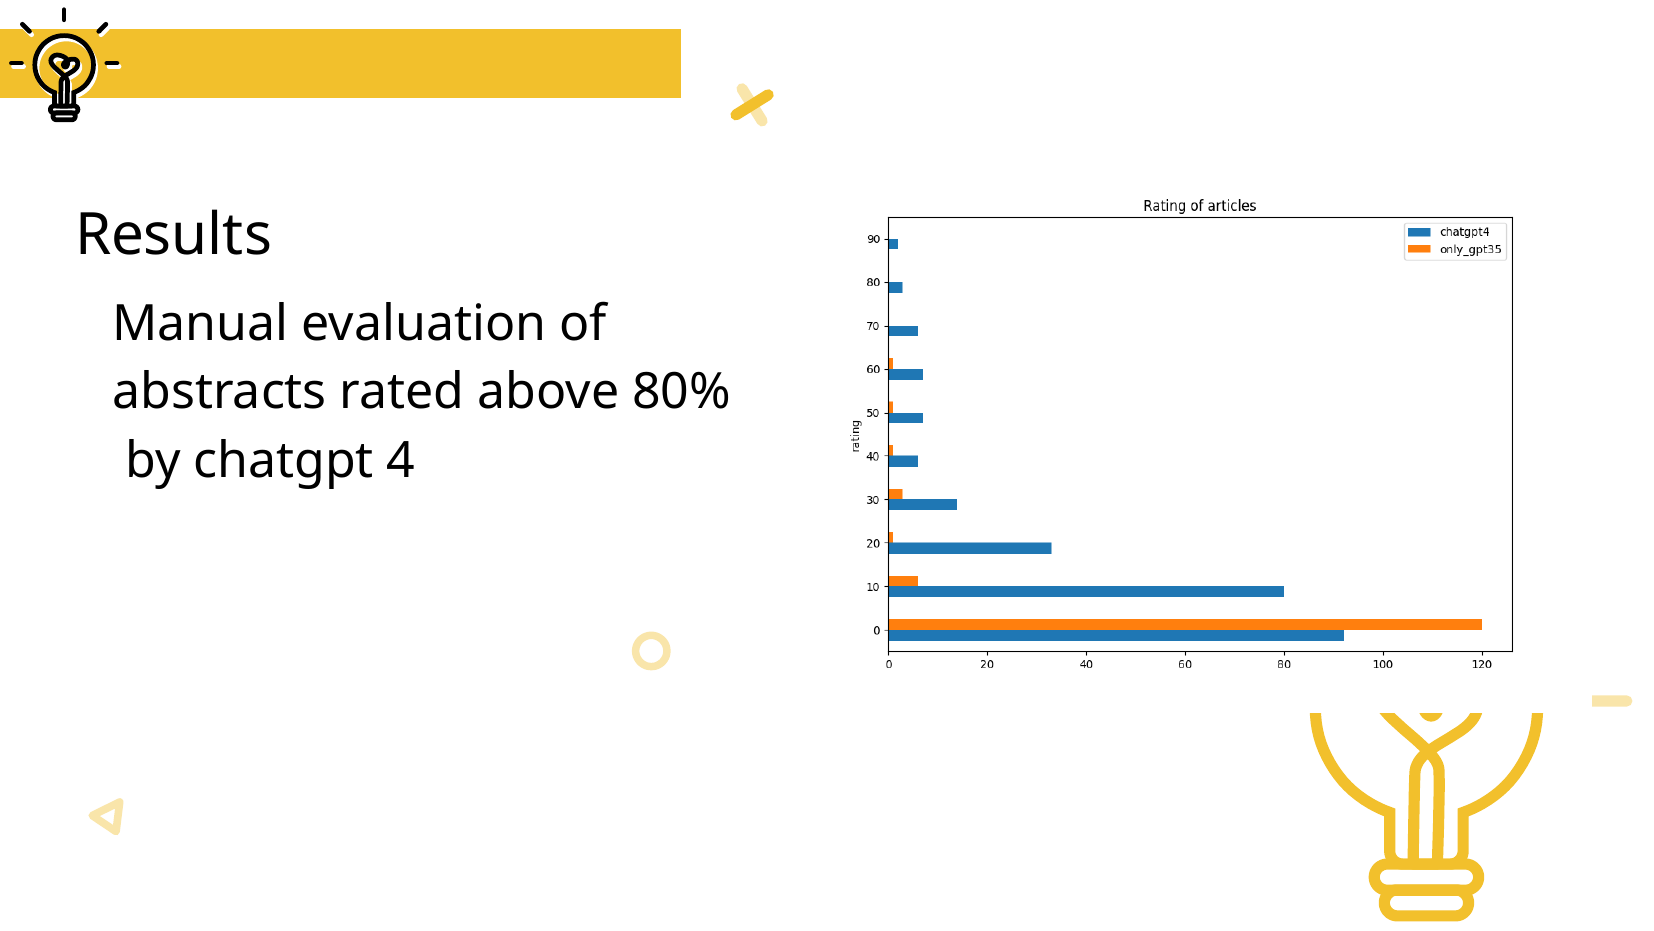

# Results
Manual evaluation of
abstracts rated above 80%
 by chatgpt 4